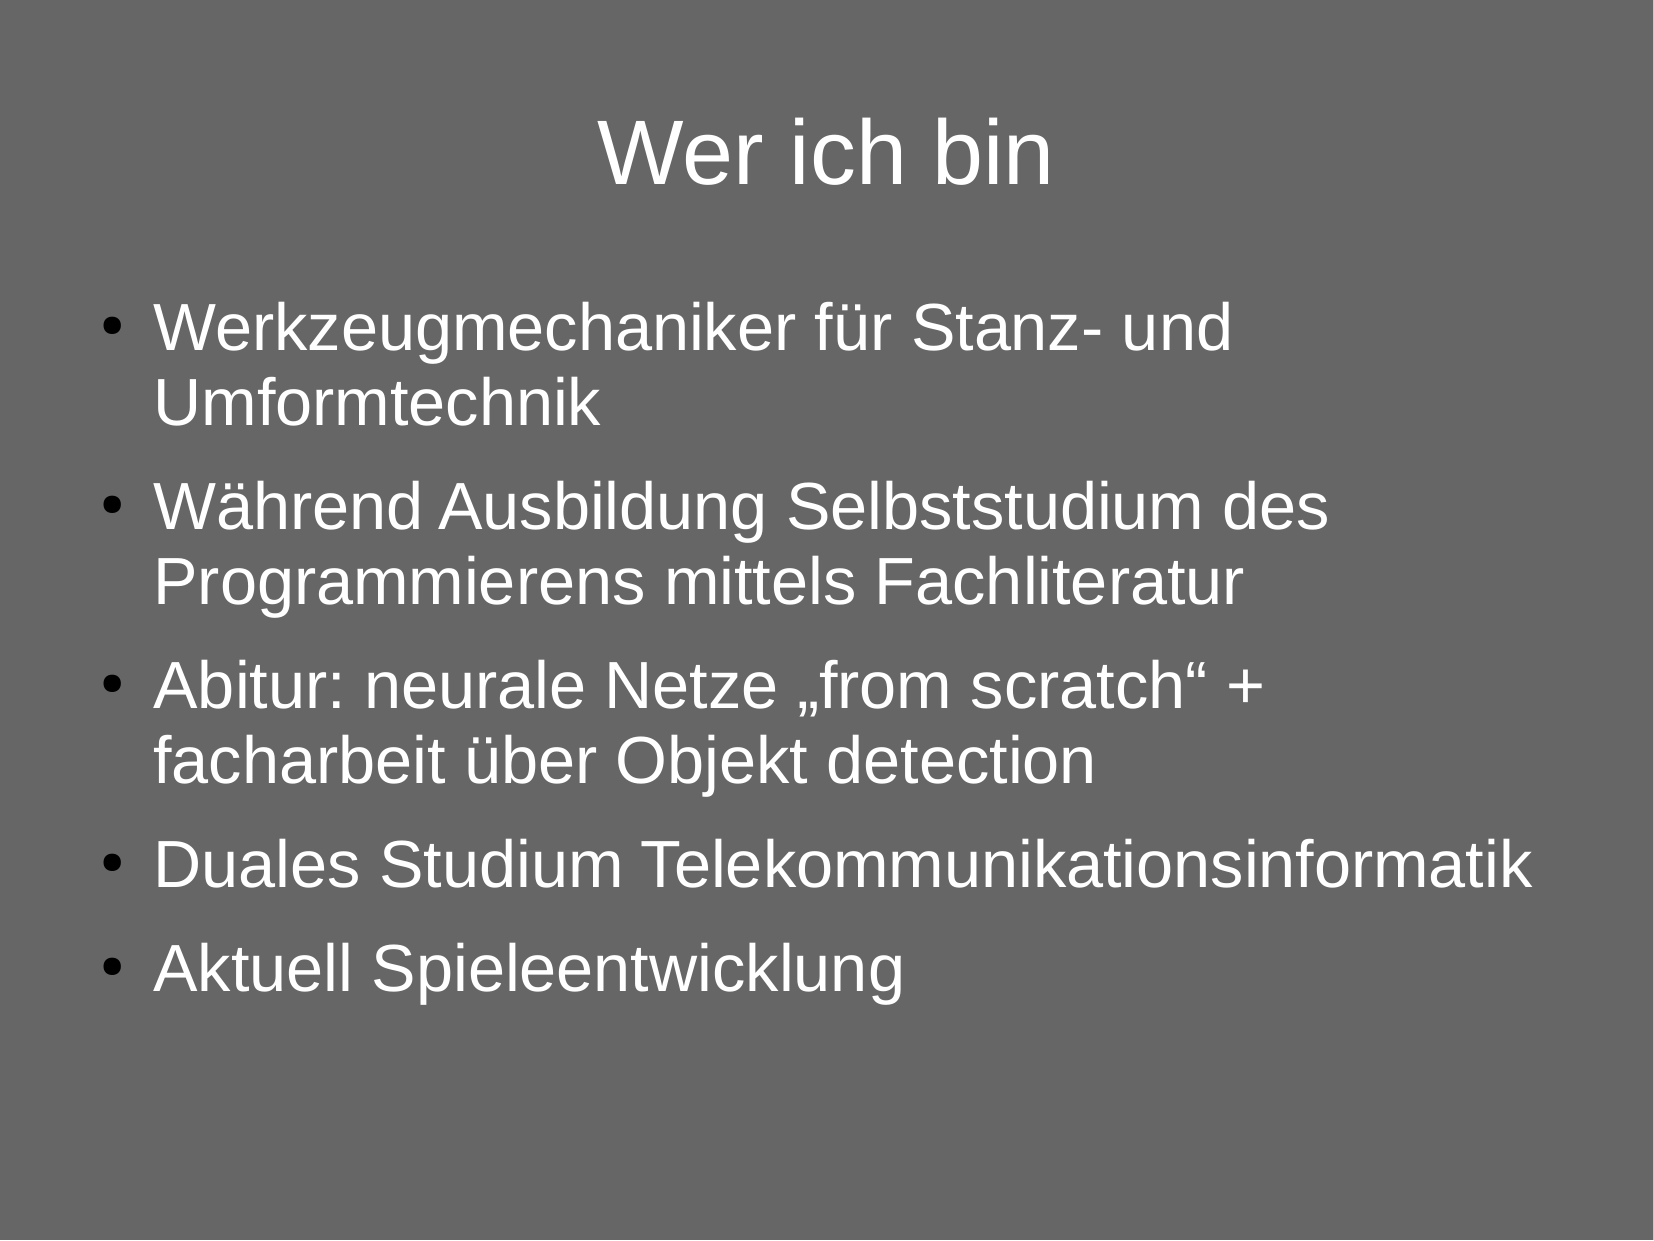

# Wer ich bin
Werkzeugmechaniker für Stanz- und Umformtechnik
Während Ausbildung Selbststudium des Programmierens mittels Fachliteratur
Abitur: neurale Netze „from scratch“ + facharbeit über Objekt detection
Duales Studium Telekommunikationsinformatik
Aktuell Spieleentwicklung